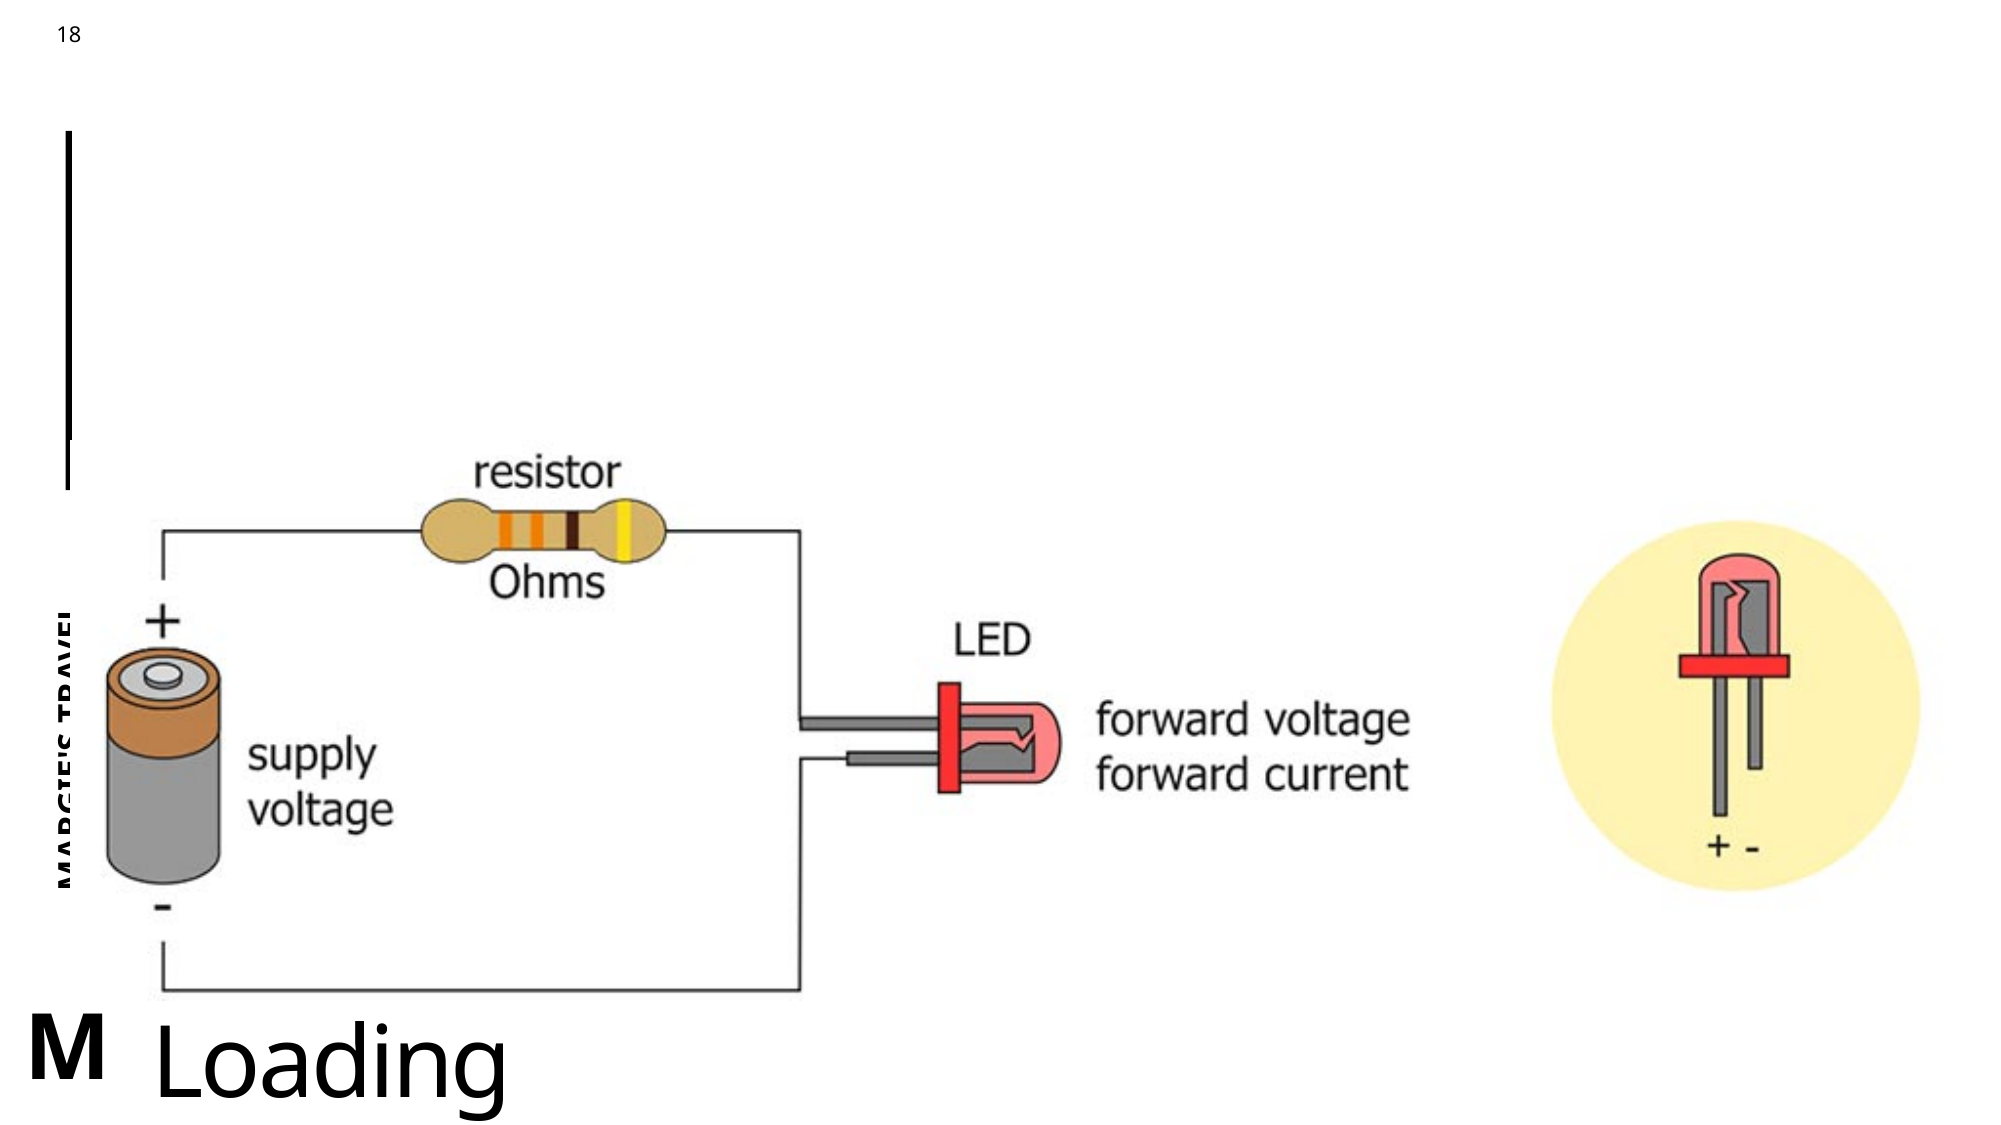

# Output Is 3.3V 50mA Max Calculate for 2.2V Red LED for 5mA Loading